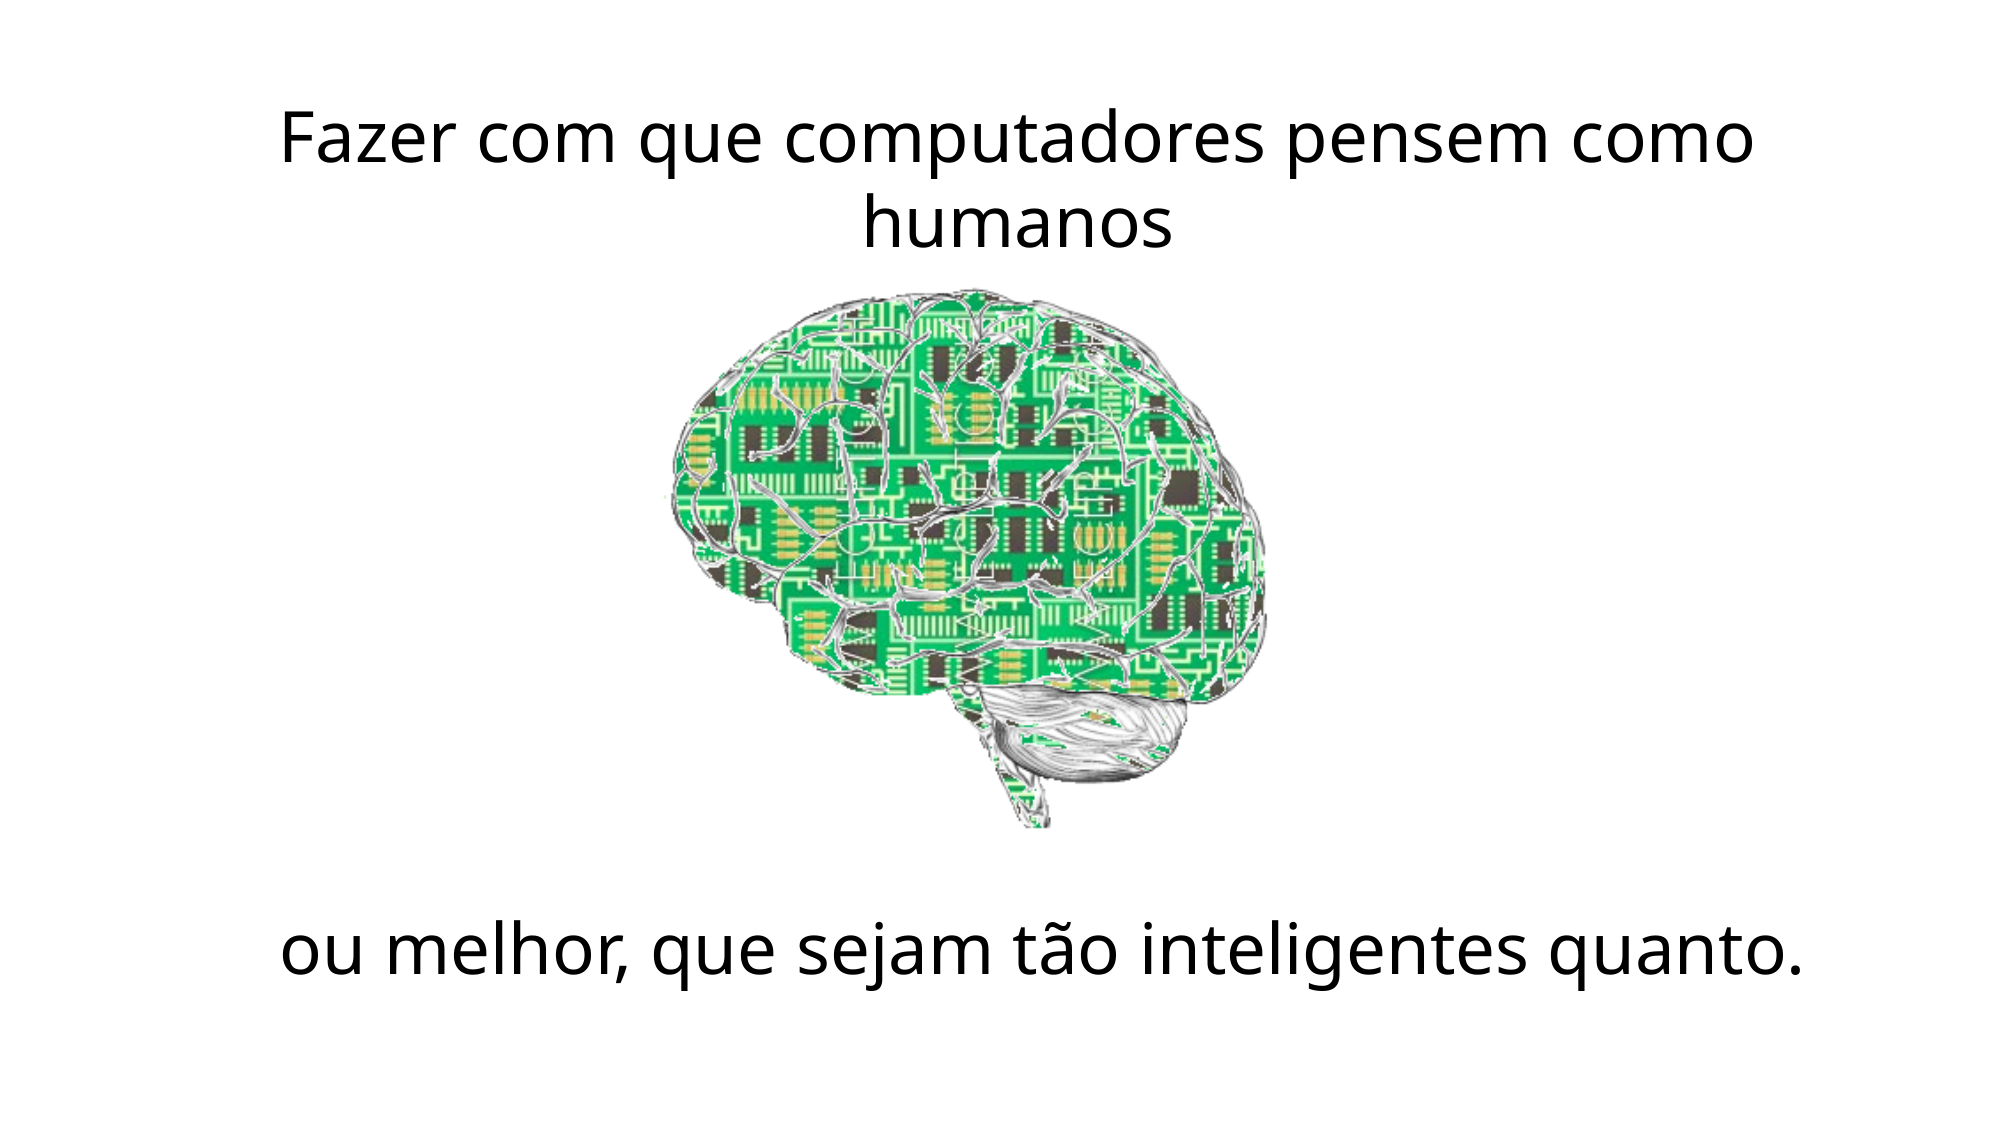

Fazer com que computadores pensem como humanos
ou melhor, que sejam tão inteligentes quanto.